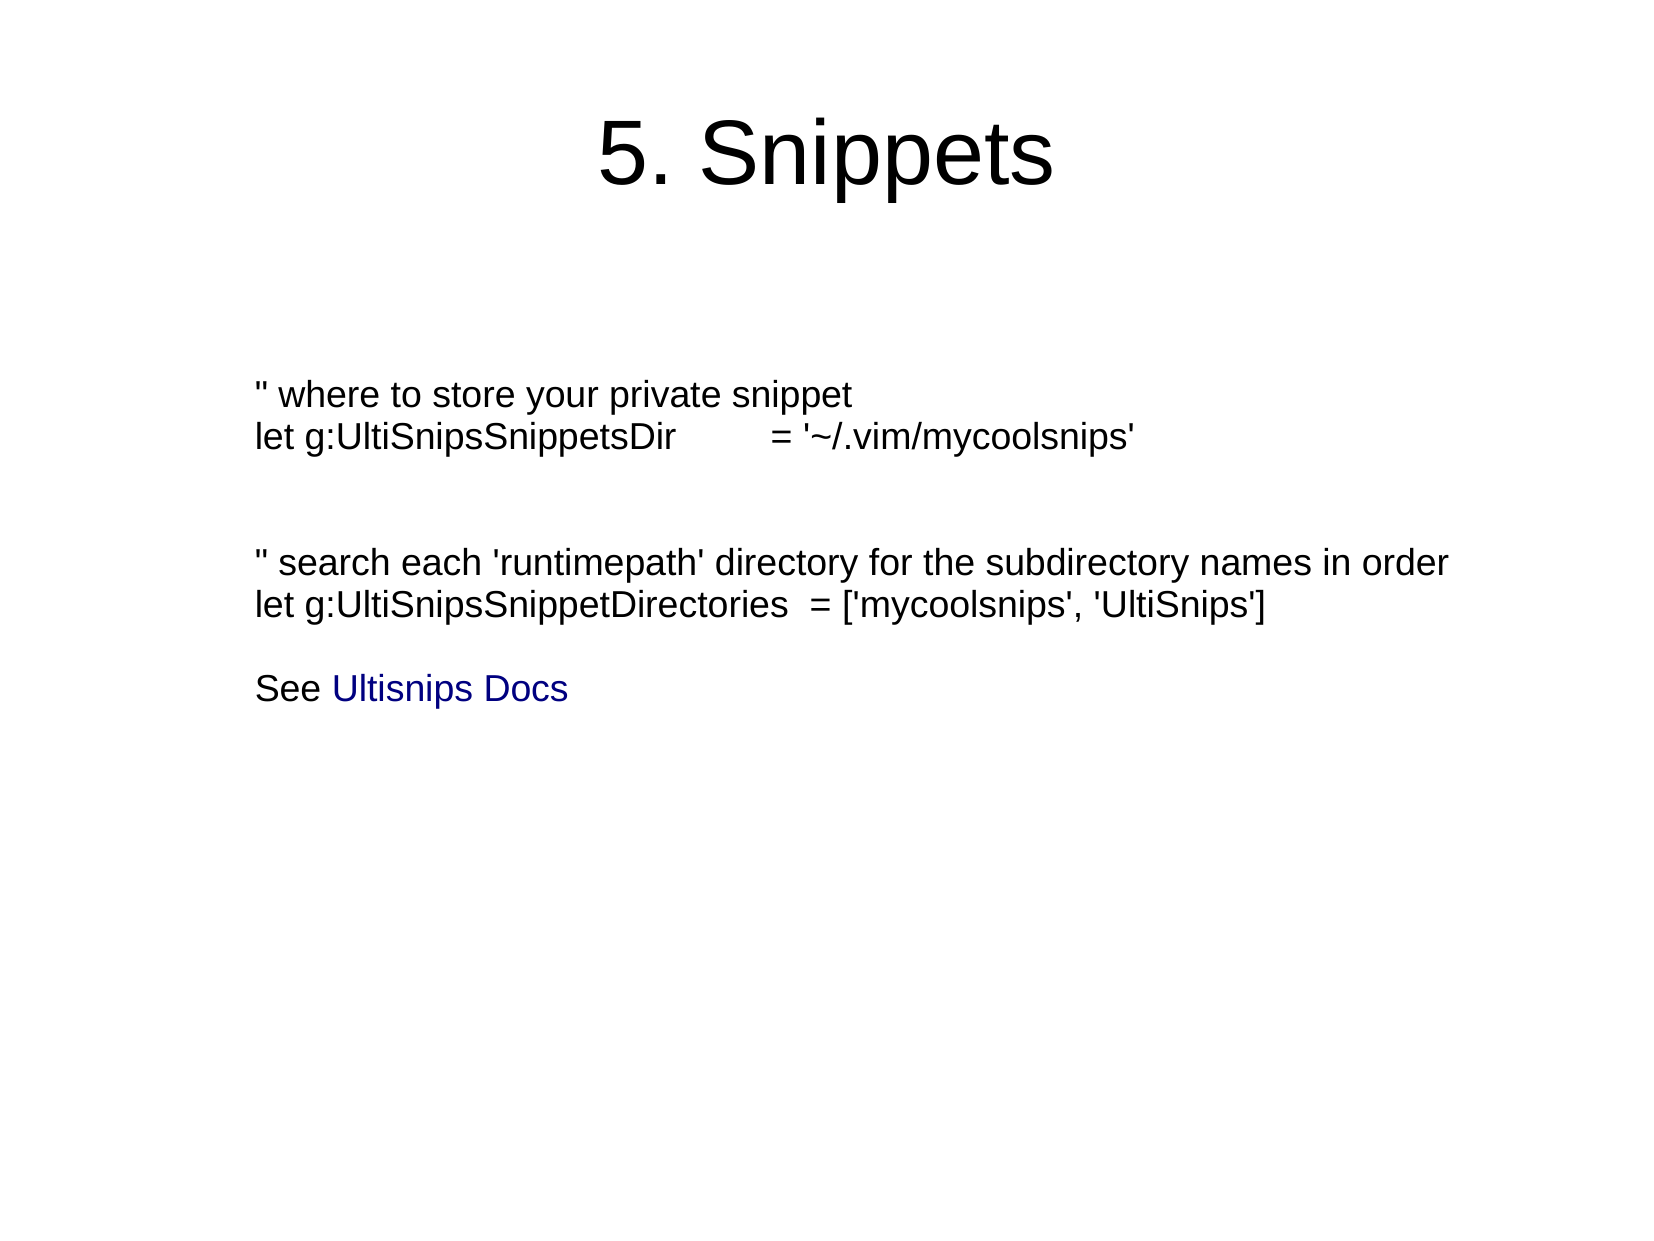

# 5. Snippets
" where to store your private snippet
let g:UltiSnipsSnippetsDir = '~/.vim/mycoolsnips'
" search each 'runtimepath' directory for the subdirectory names in order
let g:UltiSnipsSnippetDirectories = ['mycoolsnips', 'UltiSnips']
See Ultisnips Docs